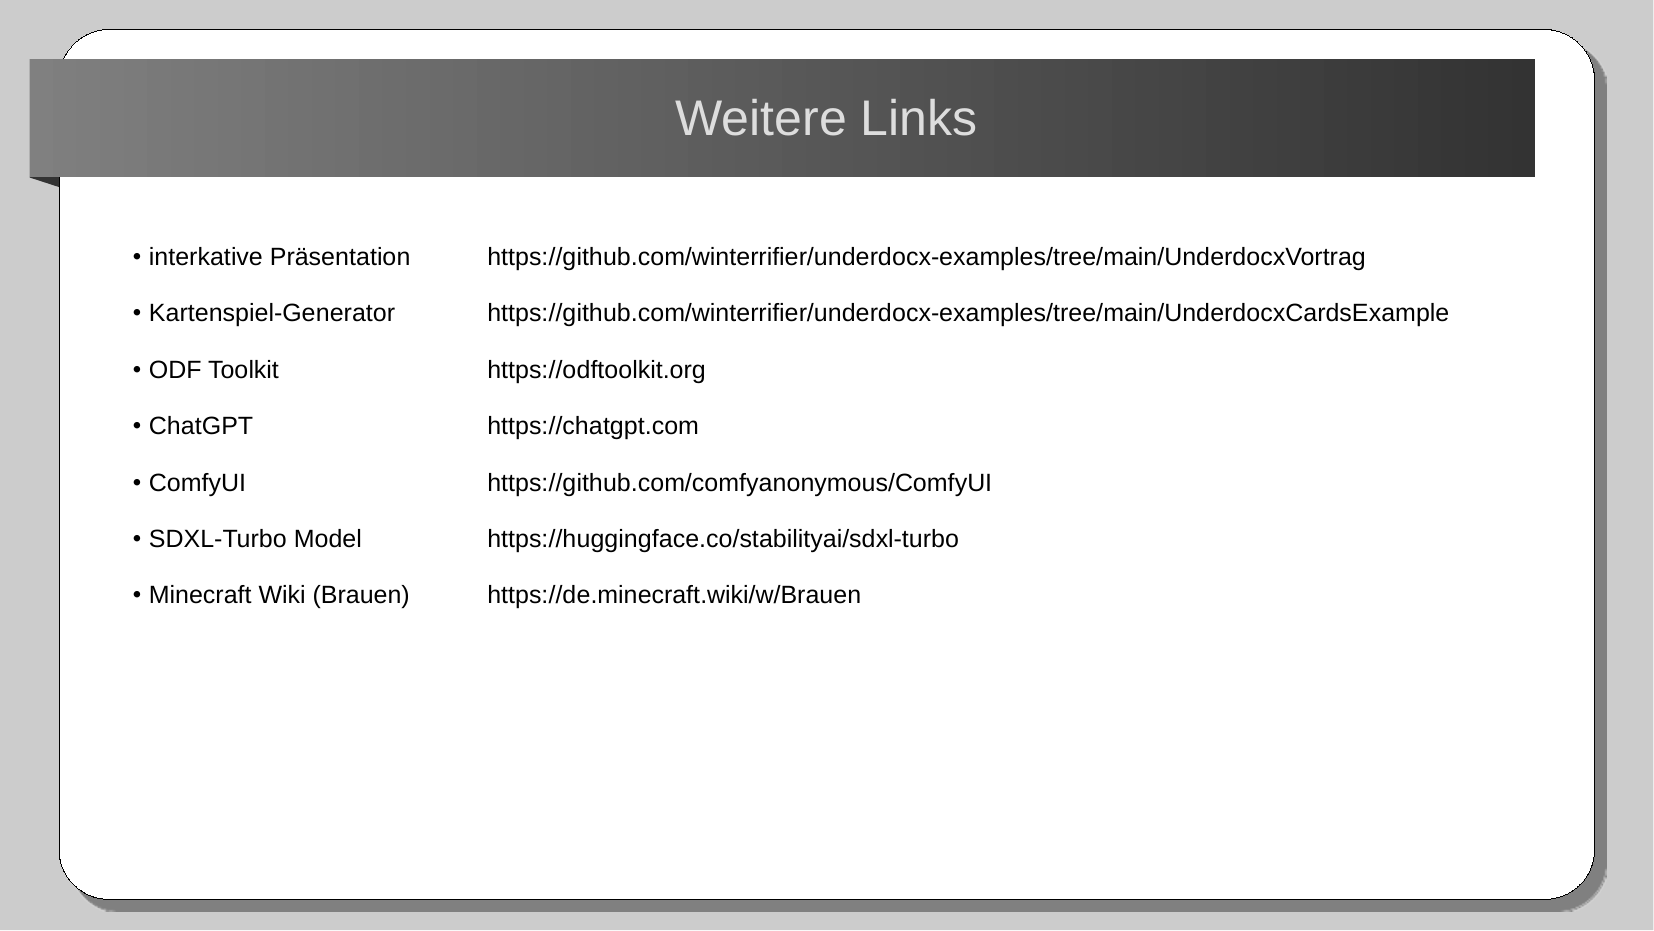

# Weitere Links
 interkative Präsentation	https://github.com/winterrifier/underdocx-examples/tree/main/UnderdocxVortrag
 Kartenspiel-Generator	https://github.com/winterrifier/underdocx-examples/tree/main/UnderdocxCardsExample
 ODF Toolkit	https://odftoolkit.org
 ChatGPT	https://chatgpt.com
 ComfyUI	https://github.com/comfyanonymous/ComfyUI
 SDXL-Turbo Model	https://huggingface.co/stabilityai/sdxl-turbo
 Minecraft Wiki (Brauen)	https://de.minecraft.wiki/w/Brauen